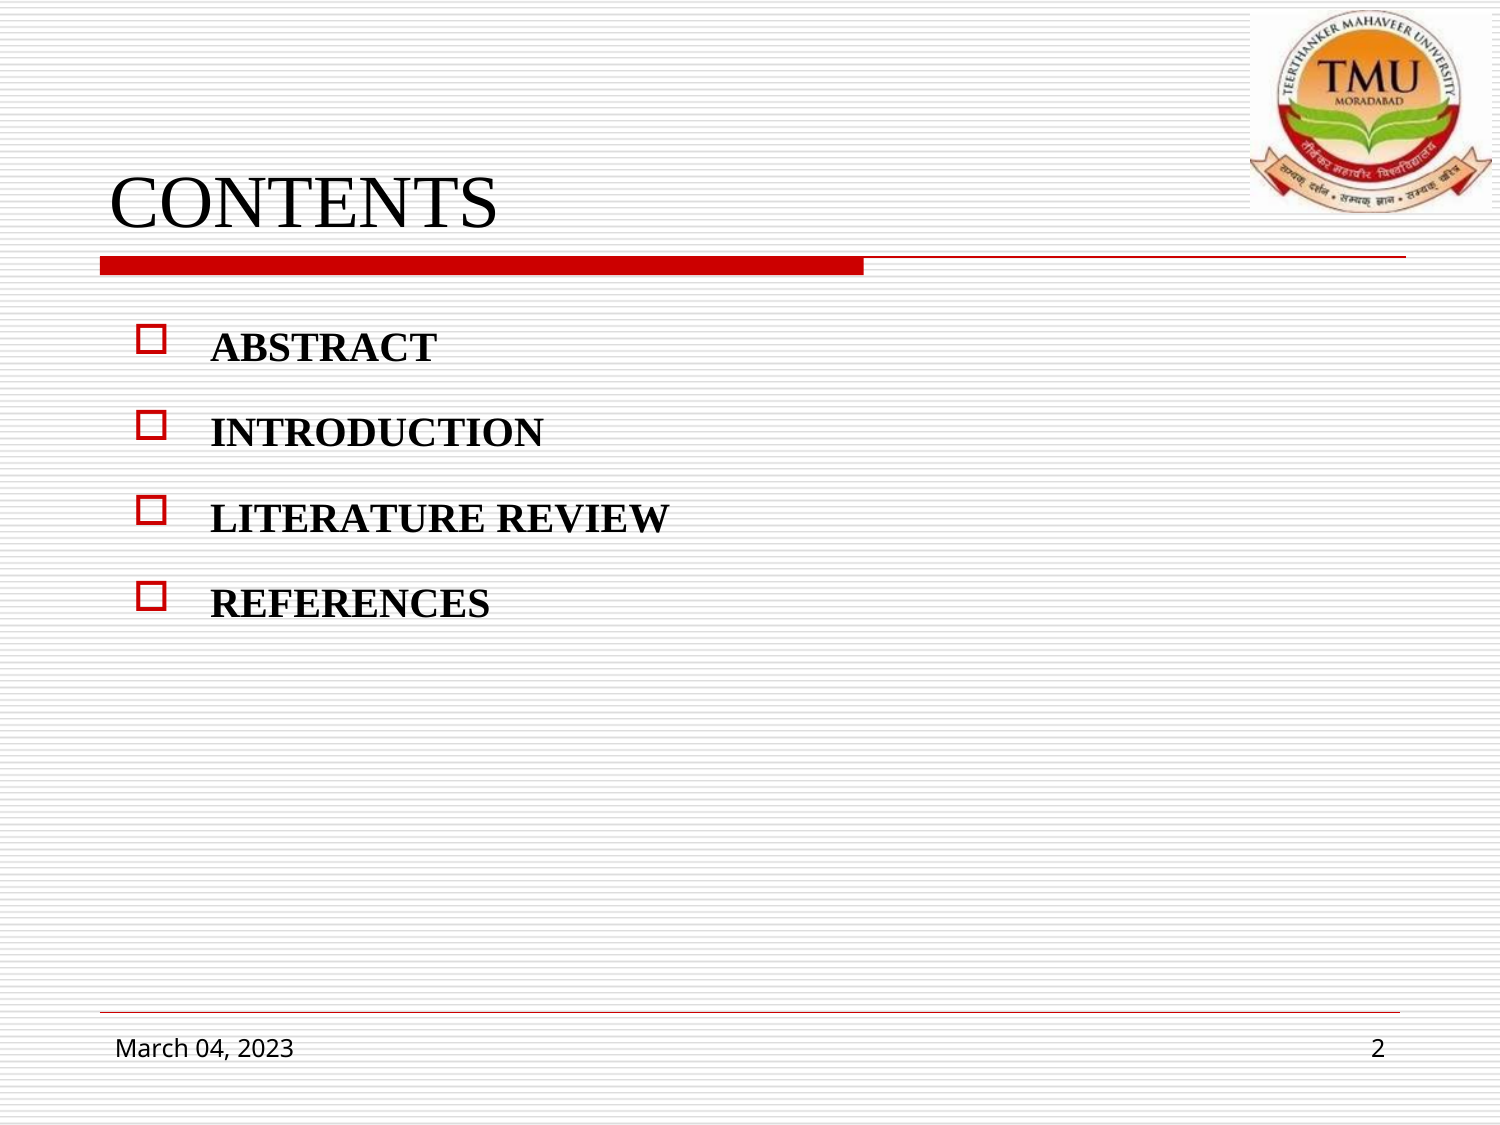

# CONTENTS
ABSTRACT
INTRODUCTION
LITERATURE REVIEW
REFERENCES
March 04, 2023